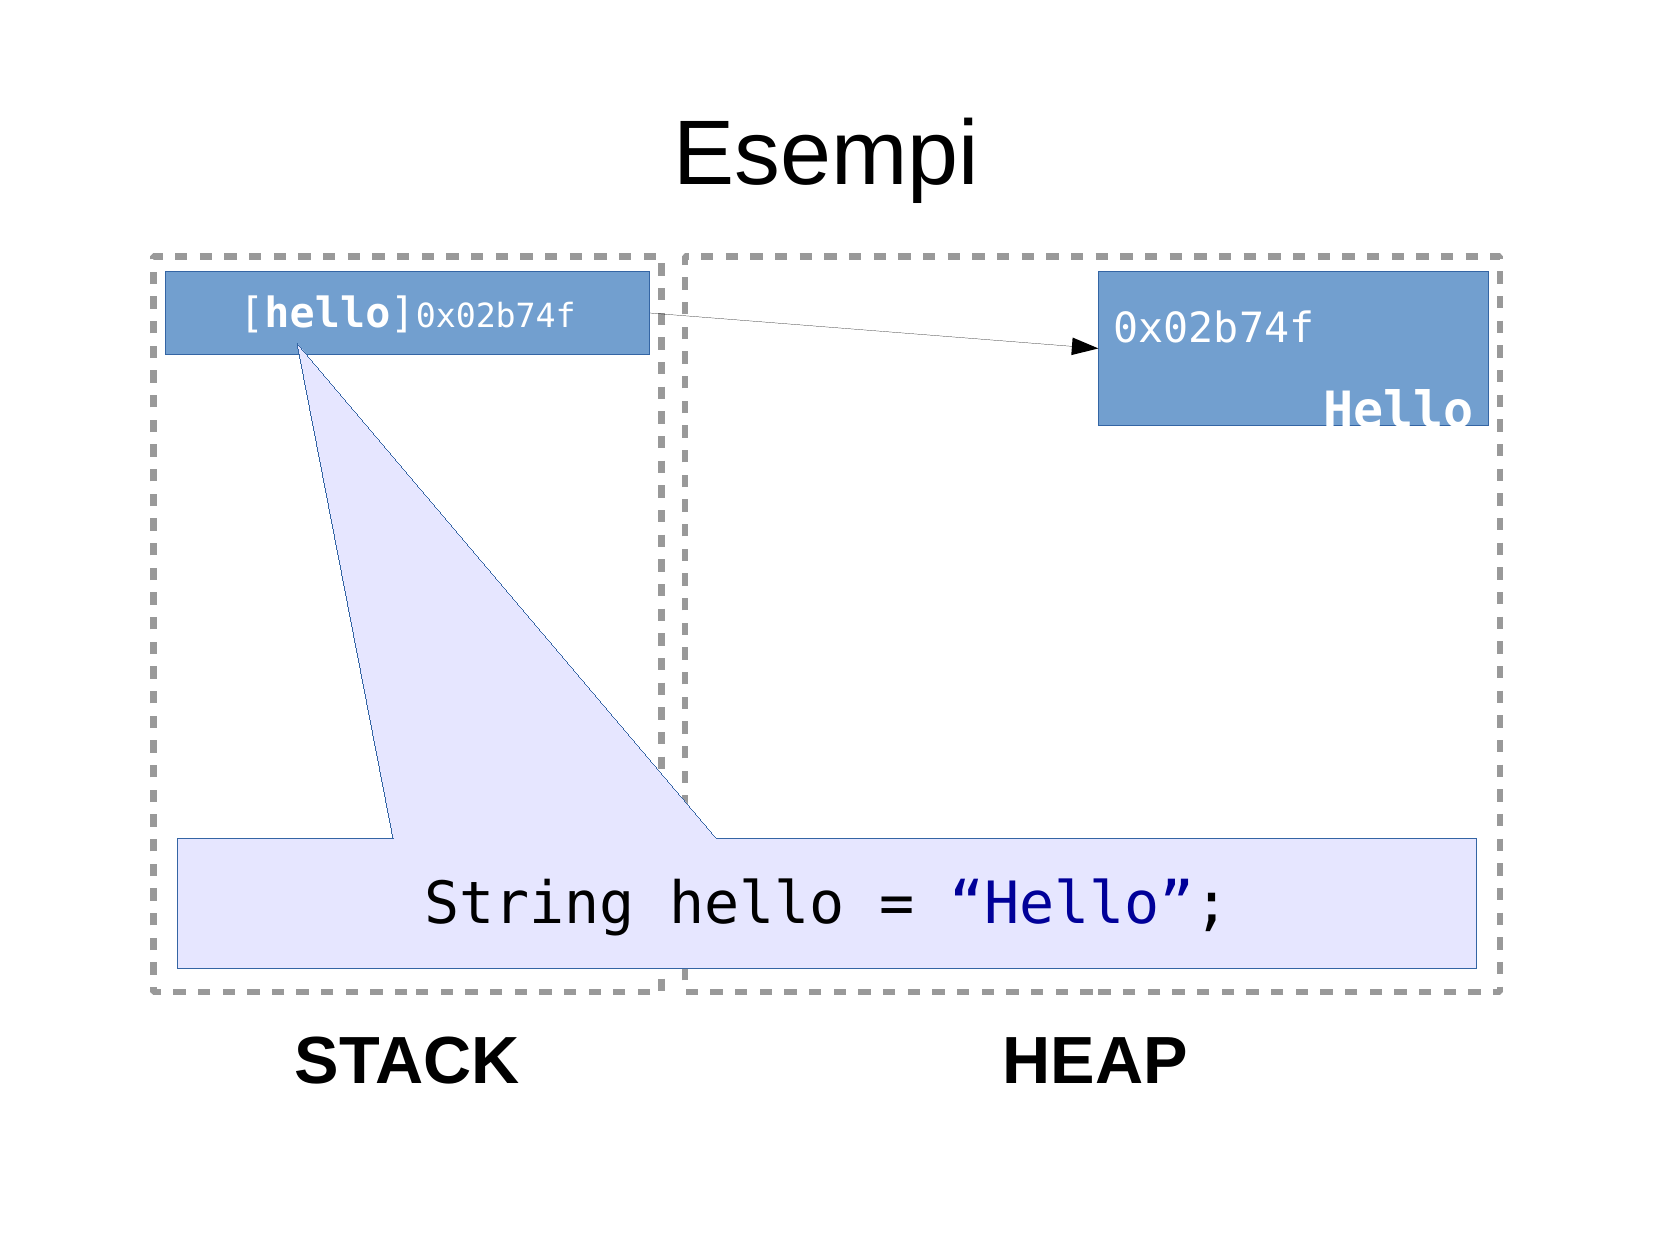

# Esempi
[hello]0x02b74f
0x02b74f
Hello
String hello = “Hello”;
STACK
HEAP